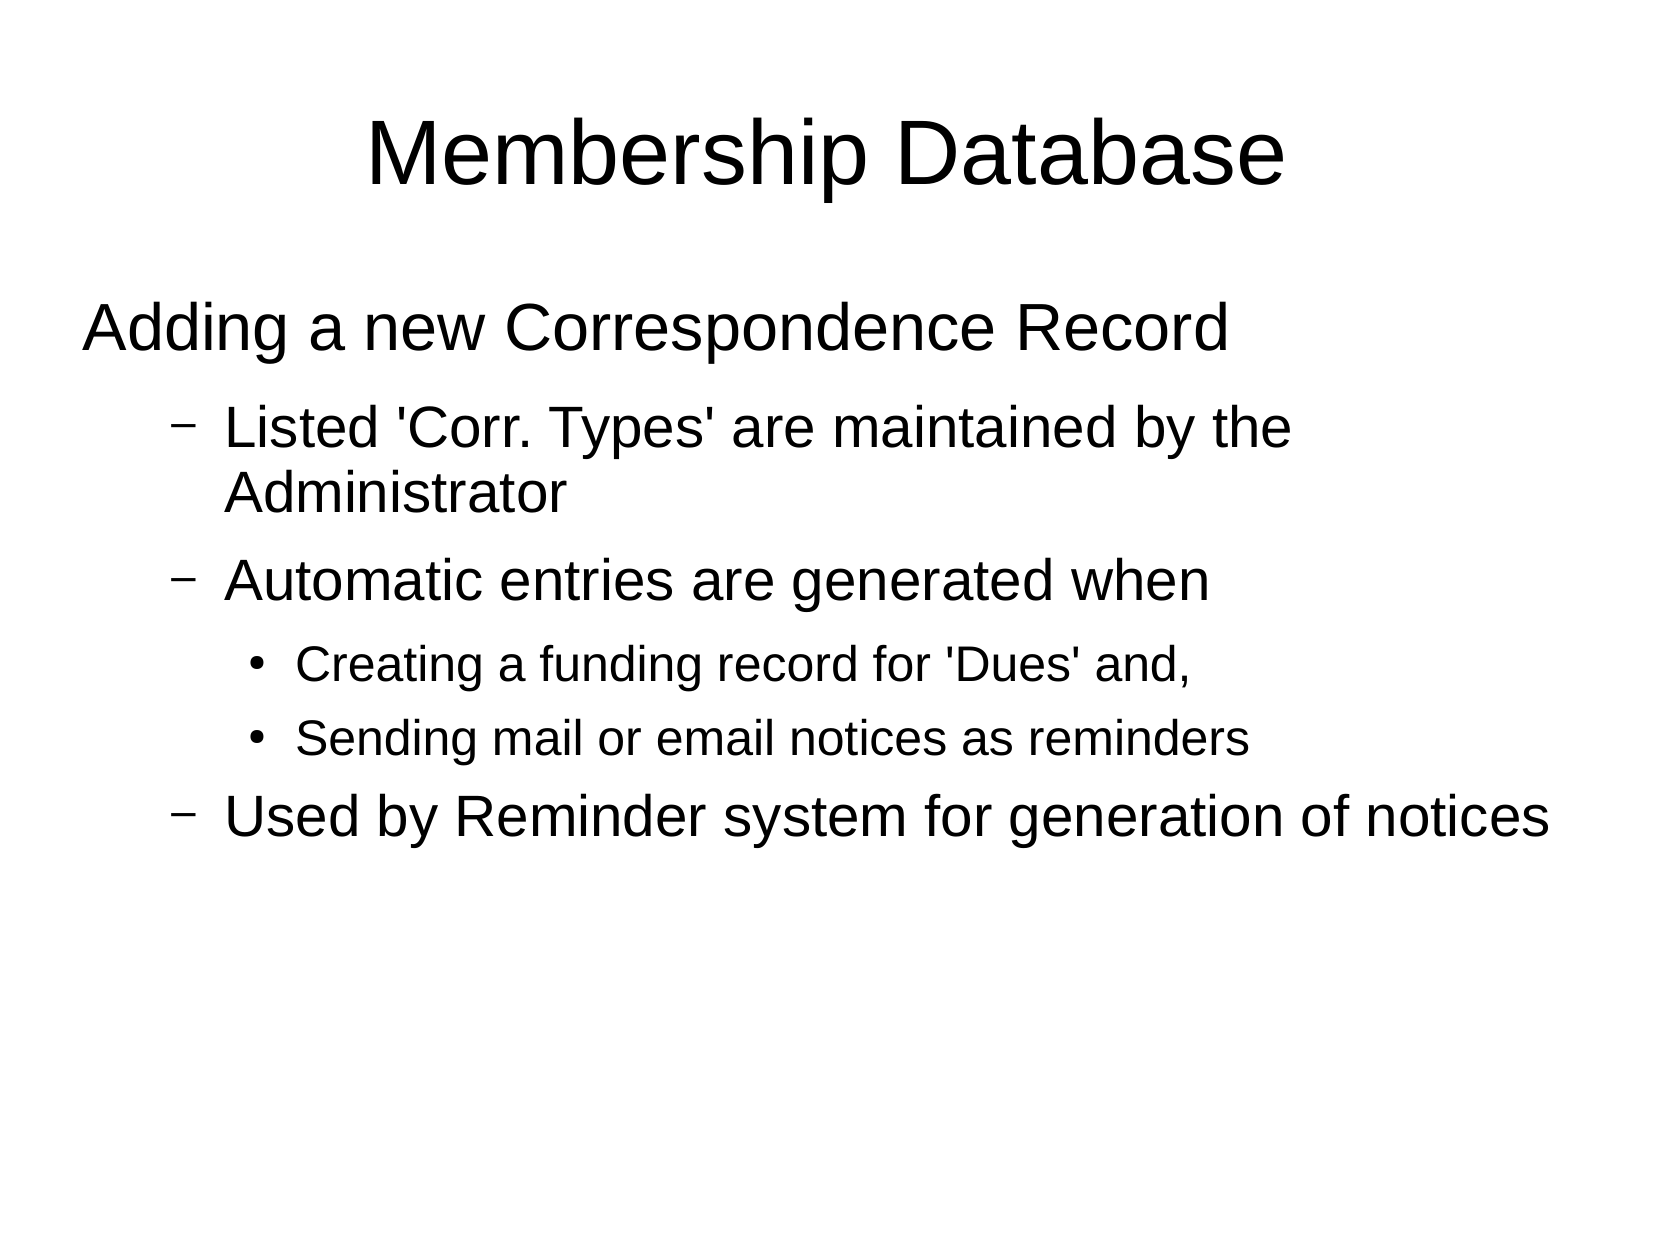

# Membership Database
Adding a new Correspondence Record
Listed 'Corr. Types' are maintained by the Administrator
Automatic entries are generated when
Creating a funding record for 'Dues' and,
Sending mail or email notices as reminders
Used by Reminder system for generation of notices